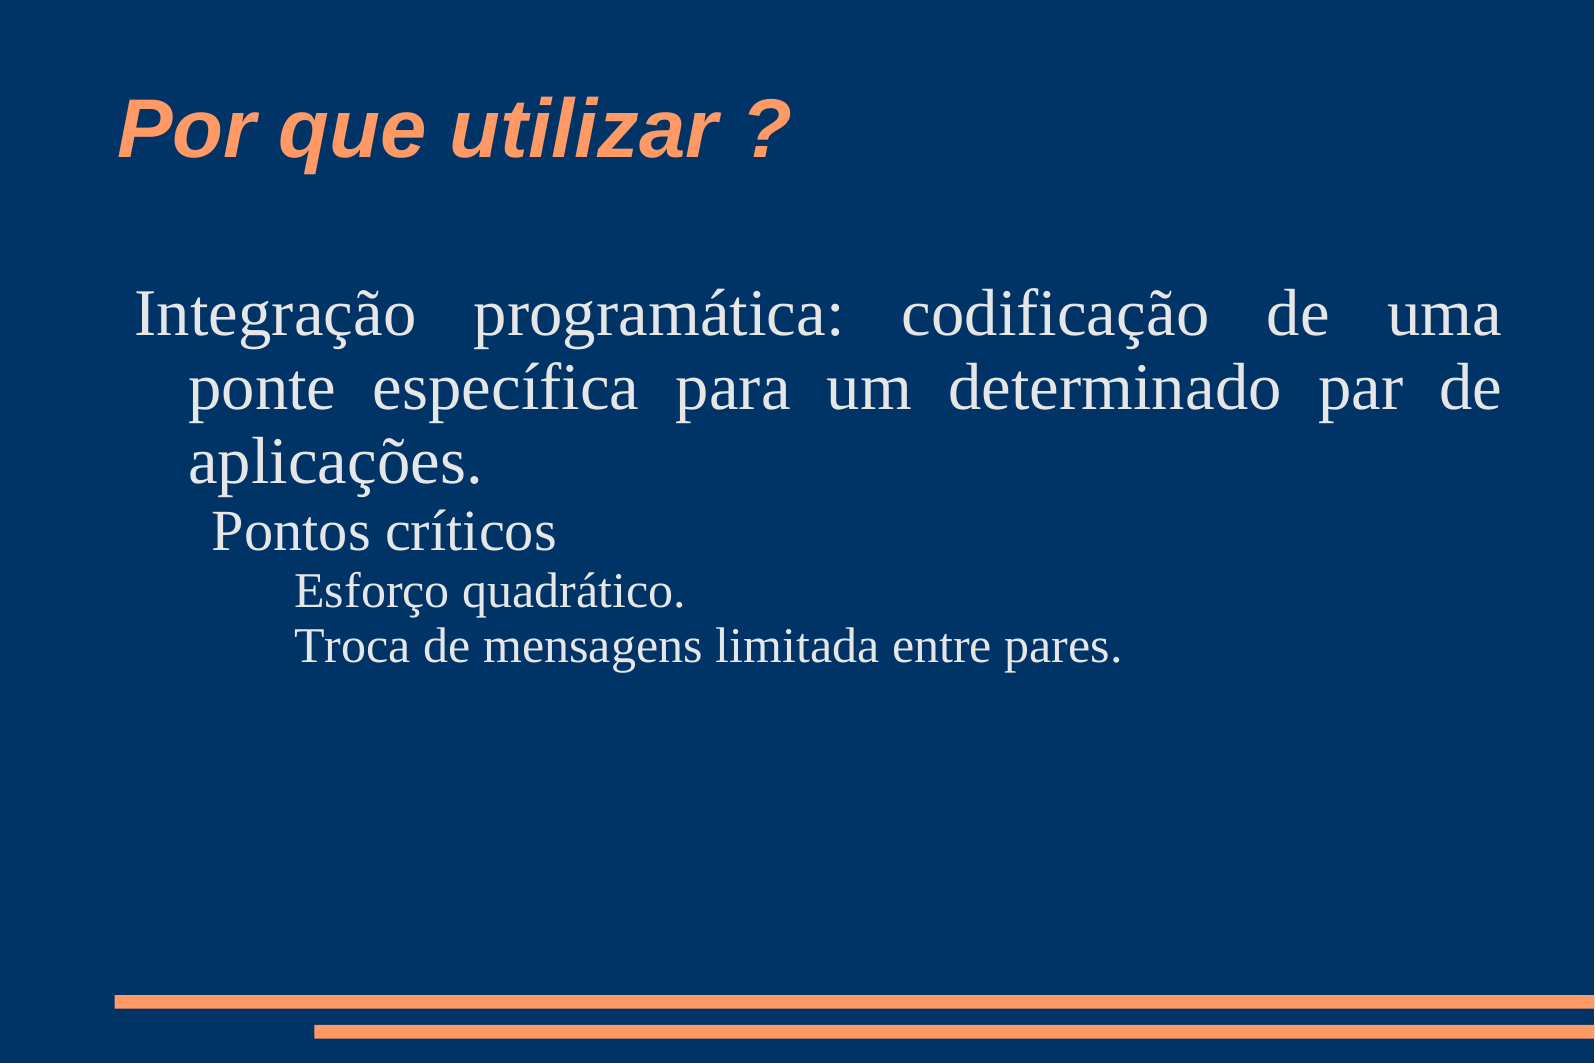

# Por que utilizar ?
Integração programática: codificação de uma ponte específica para um determinado par de aplicações.
Pontos críticos
Esforço quadrático.
Troca de mensagens limitada entre pares.